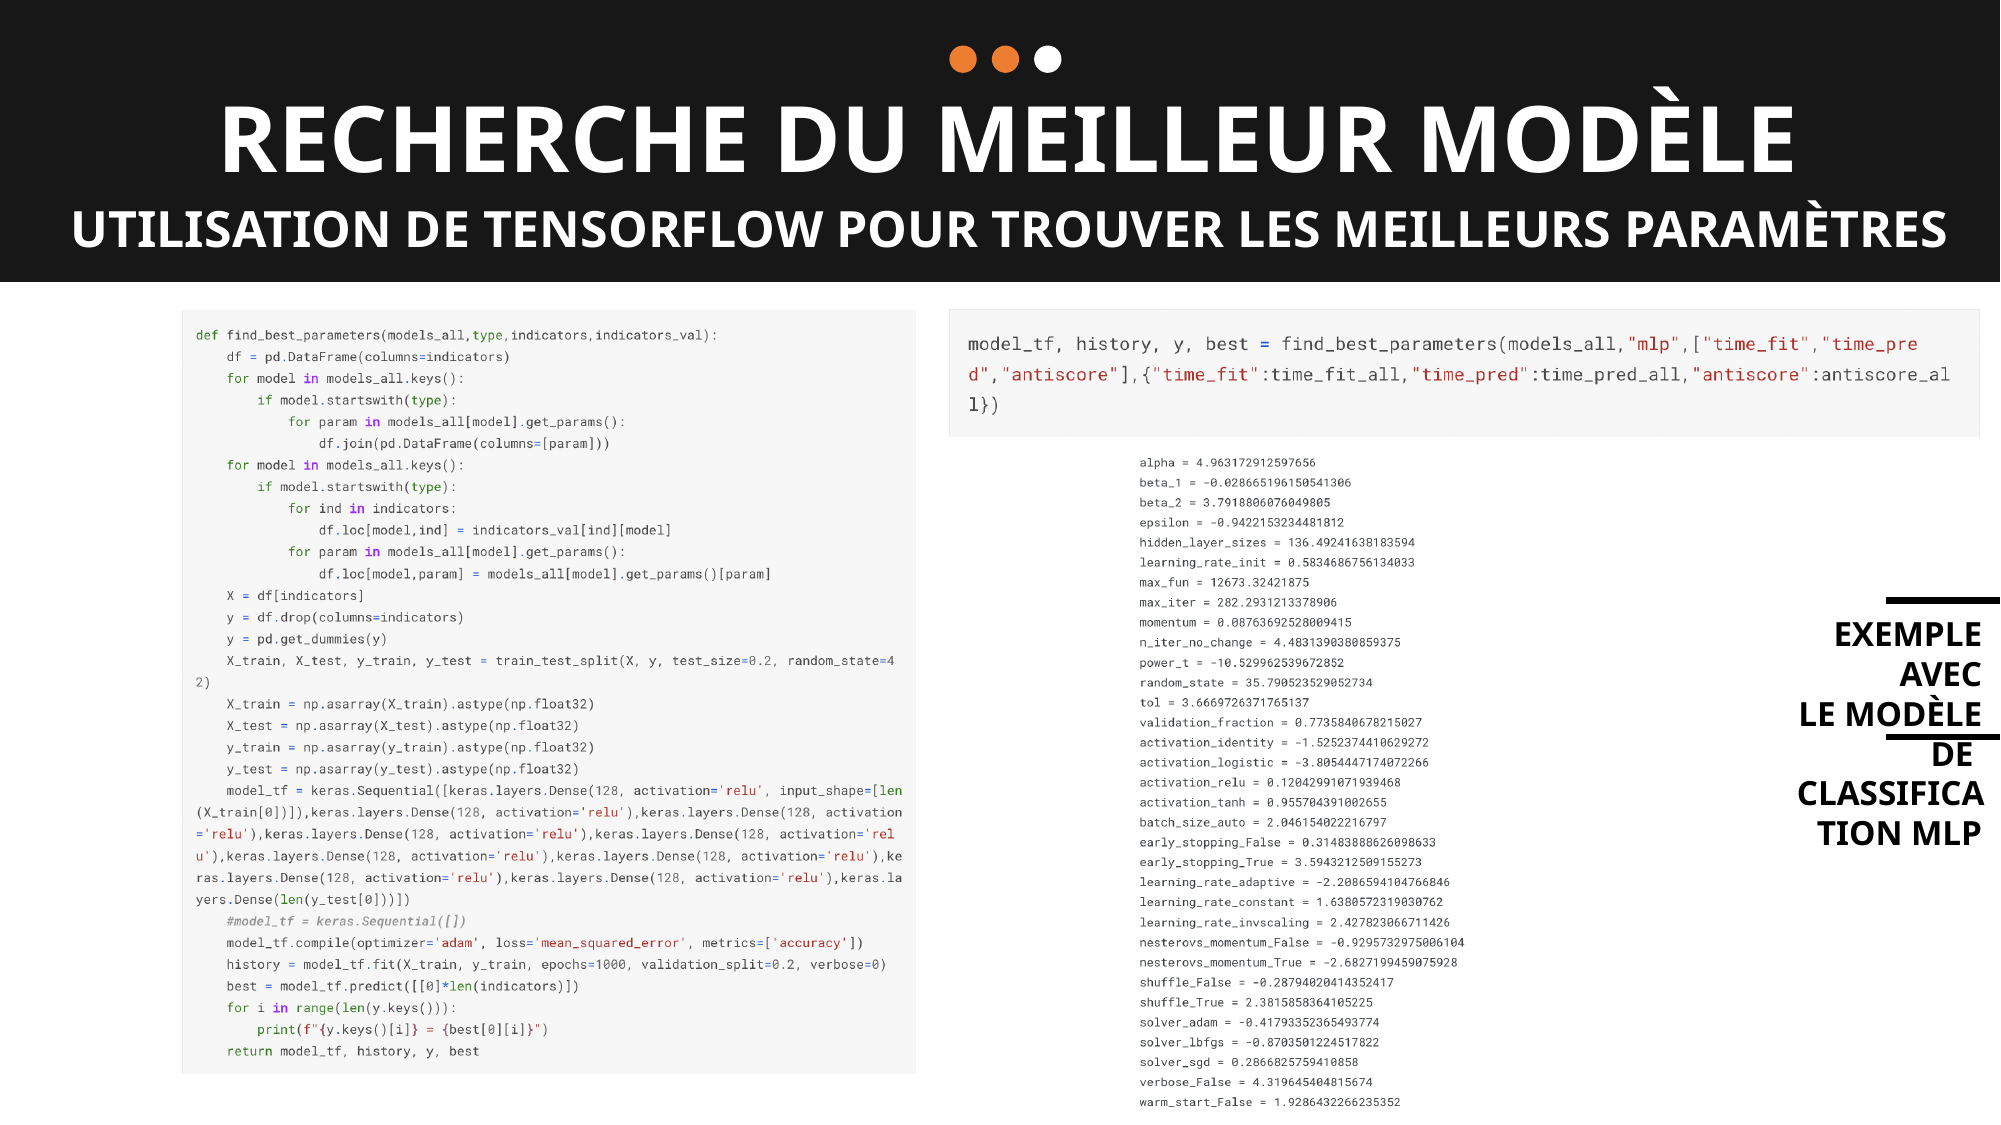

RECHERCHE DU MEILLEUR MODÈLE
UTILISATION DE TENSORFLOW POUR TROUVER LES MEILLEURS PARAMÈTRES
EXEMPLE AVEC
LE MODÈLE DE
CLASSIFICATION MLP